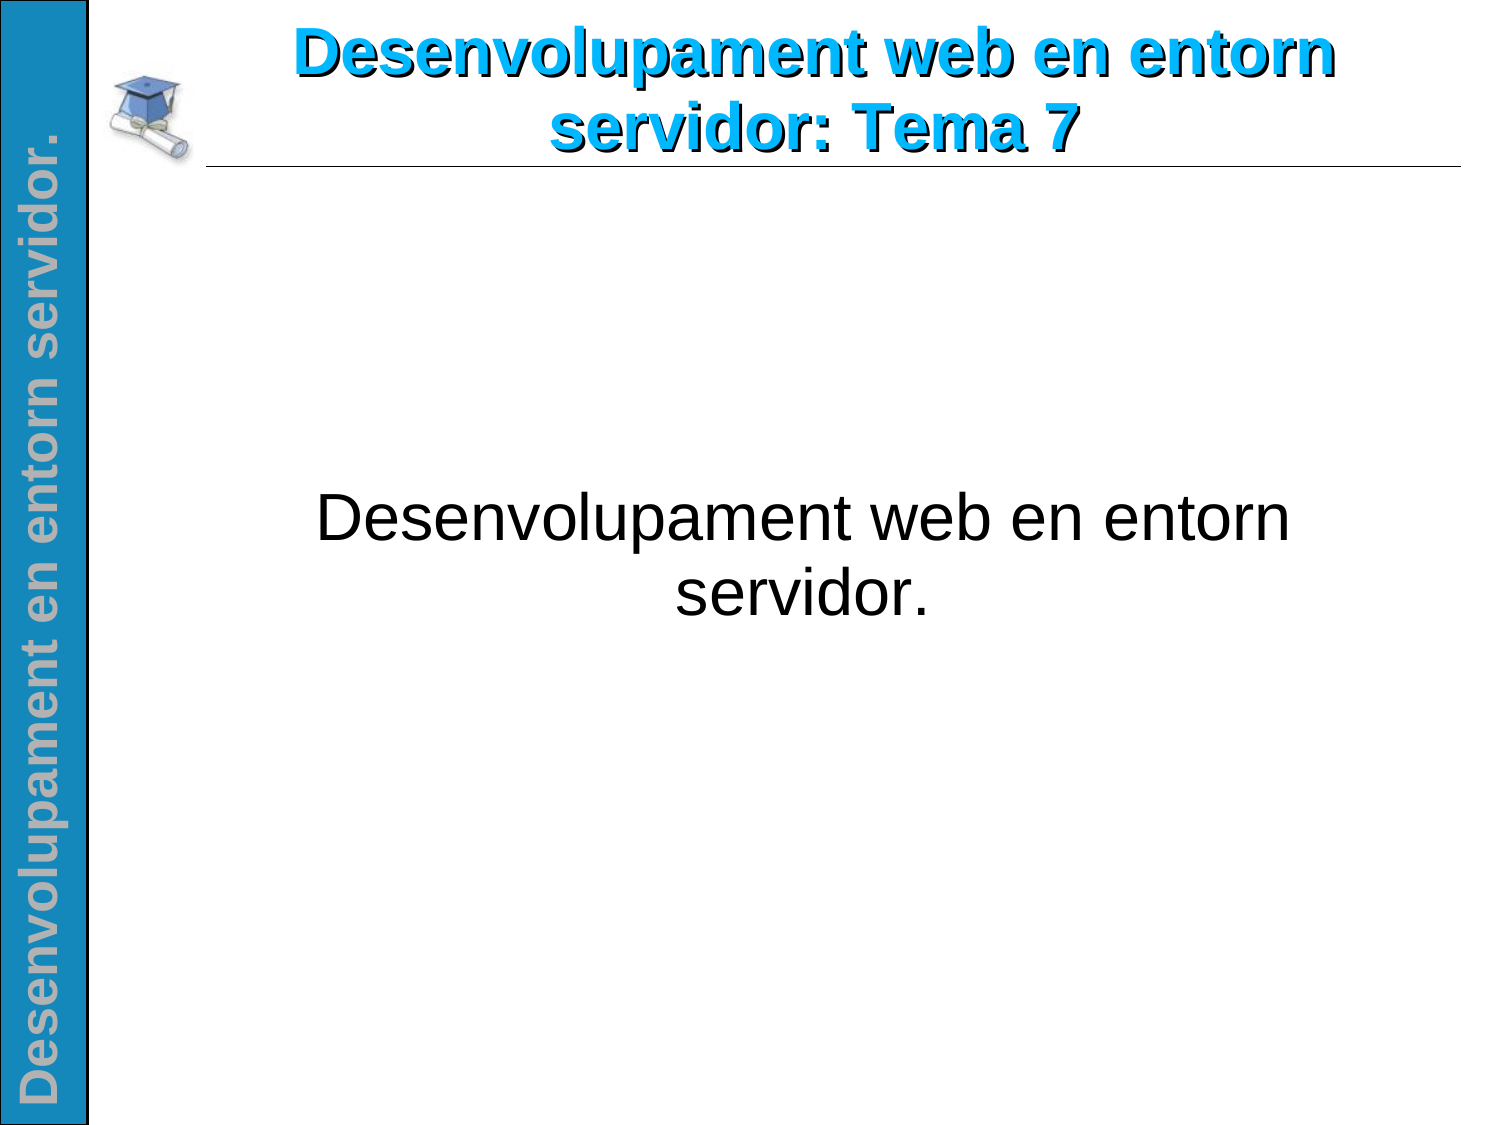

# Desenvolupament web en entorn servidor: Tema 7
Desenvolupament web en entorn servidor.